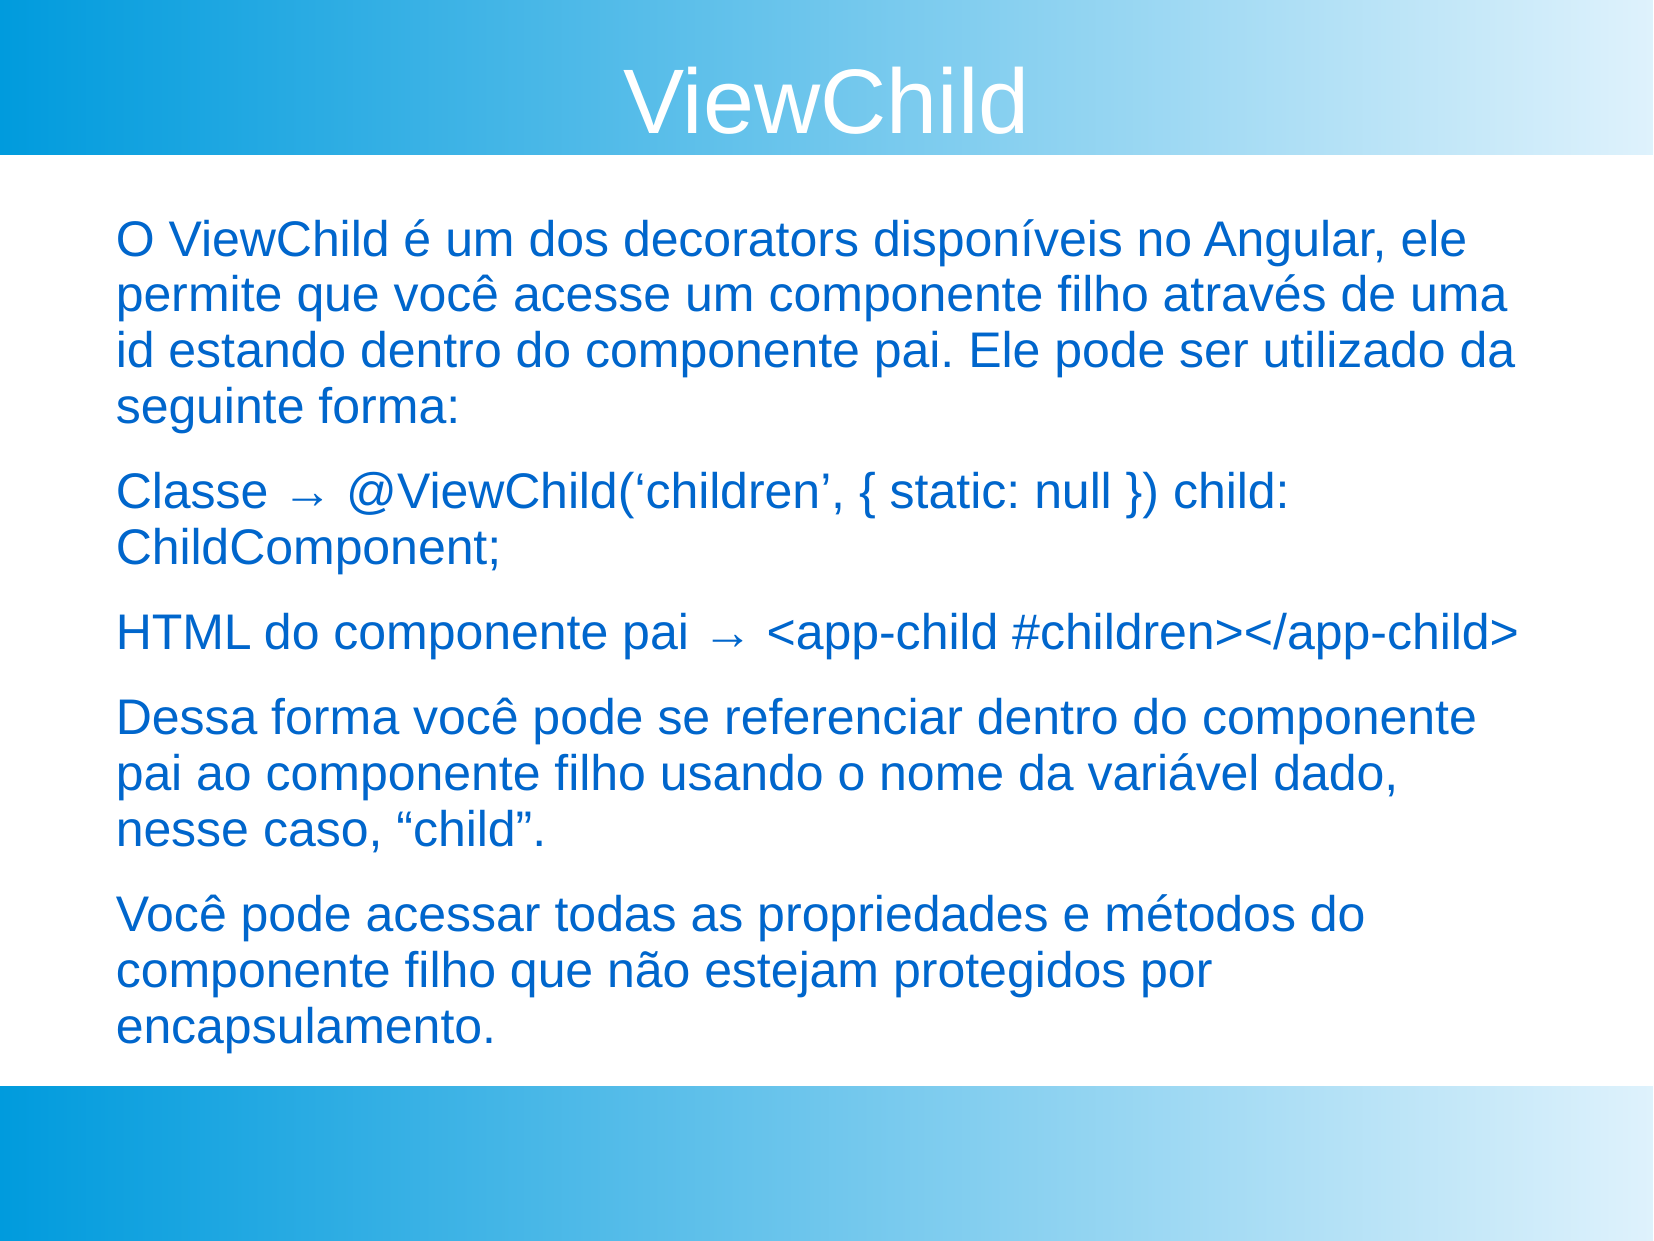

# ViewChild
O ViewChild é um dos decorators disponíveis no Angular, ele permite que você acesse um componente filho através de uma id estando dentro do componente pai. Ele pode ser utilizado da seguinte forma:
Classe → @ViewChild(‘children’, { static: null }) child: ChildComponent;
HTML do componente pai → <app-child #children></app-child>
Dessa forma você pode se referenciar dentro do componente pai ao componente filho usando o nome da variável dado, nesse caso, “child”.
Você pode acessar todas as propriedades e métodos do componente filho que não estejam protegidos por encapsulamento.